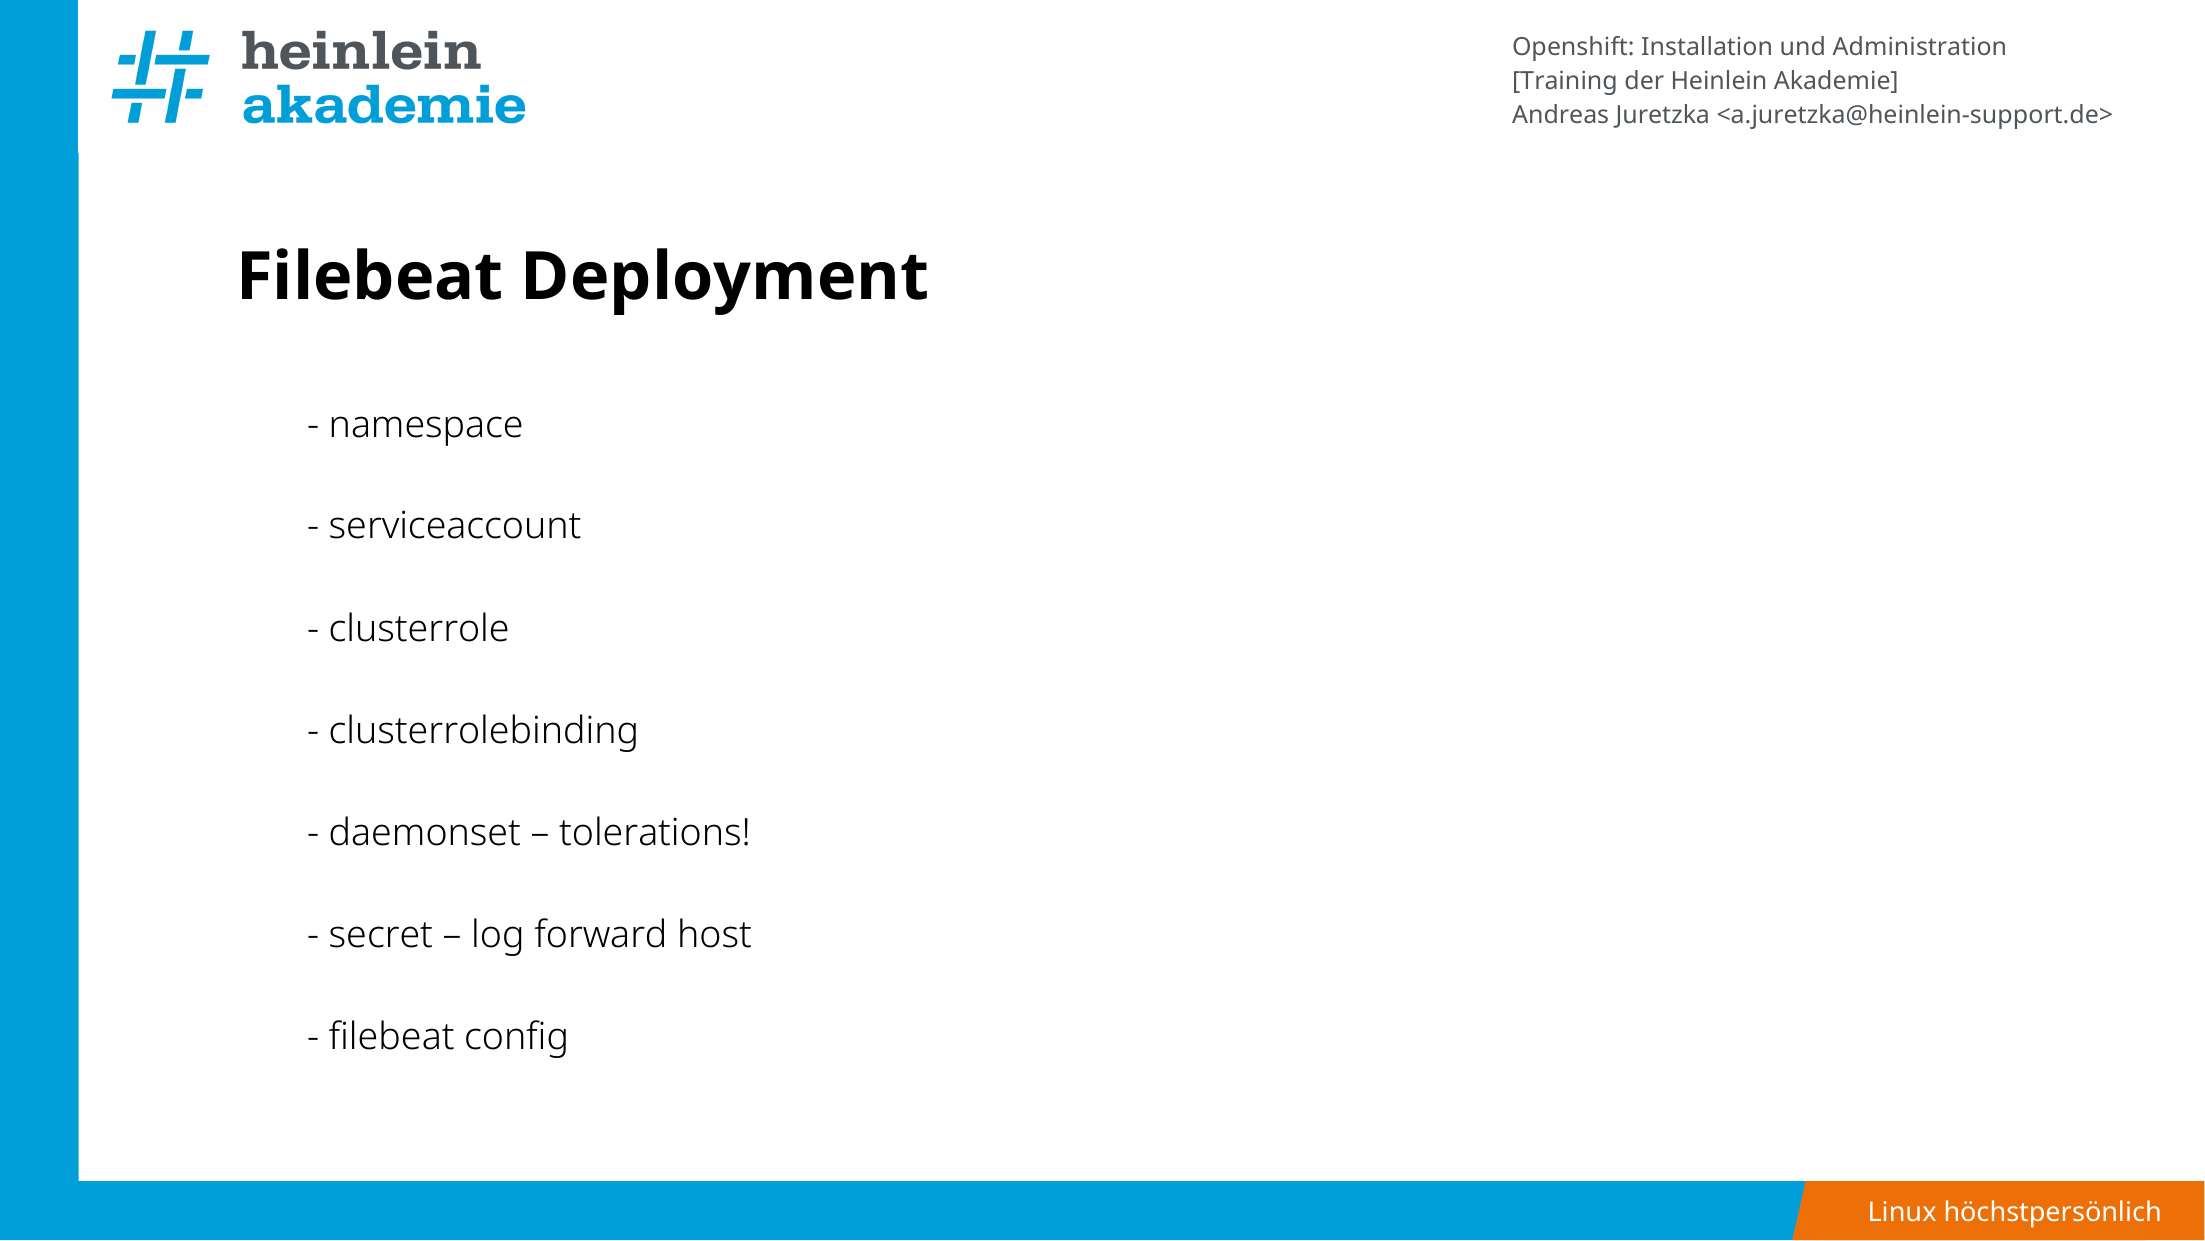

# Filebeat Deployment
- namespace
- serviceaccount
- clusterrole
- clusterrolebinding
- daemonset – tolerations!
- secret – log forward host
- filebeat config